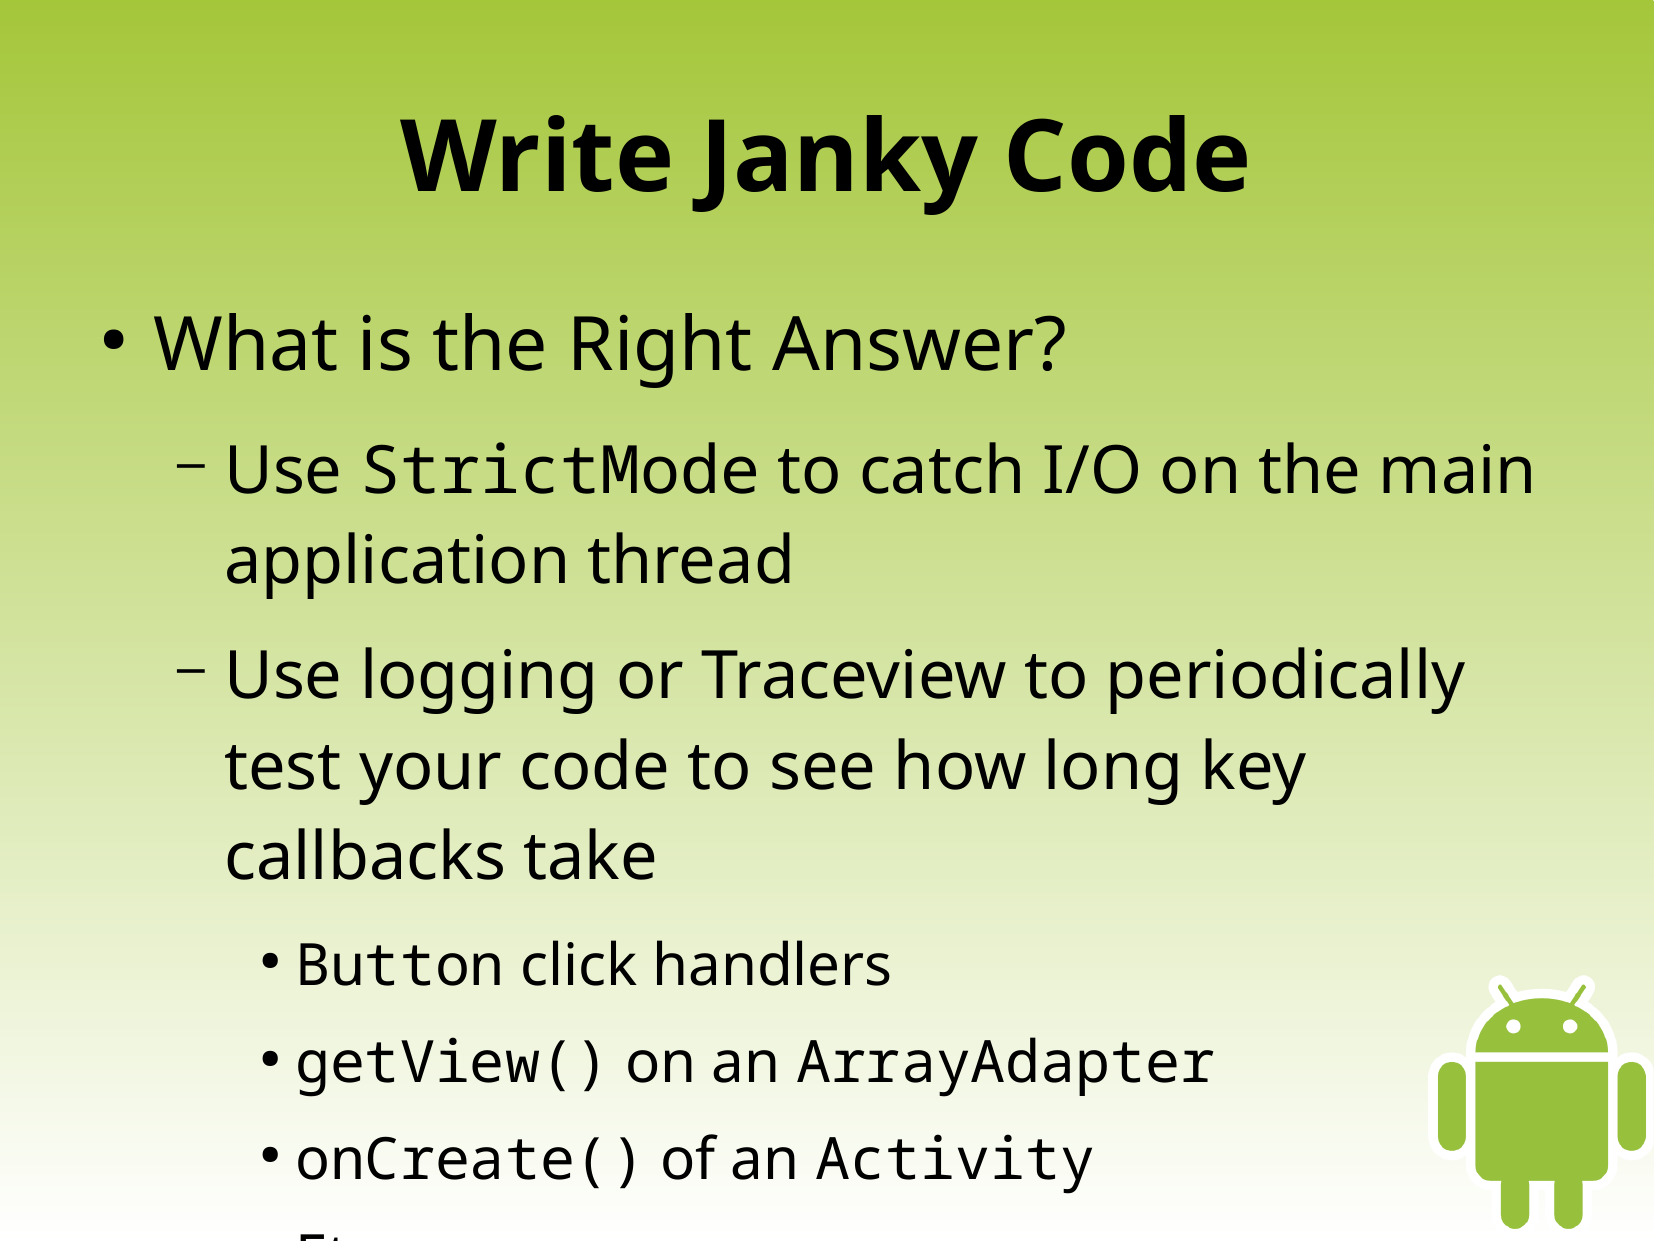

# Write Janky Code
What is the Right Answer?
Use StrictMode to catch I/O on the main application thread
Use logging or Traceview to periodically test your code to see how long key callbacks take
Button click handlers
getView() on an ArrayAdapter
onCreate() of an Activity
Etc.